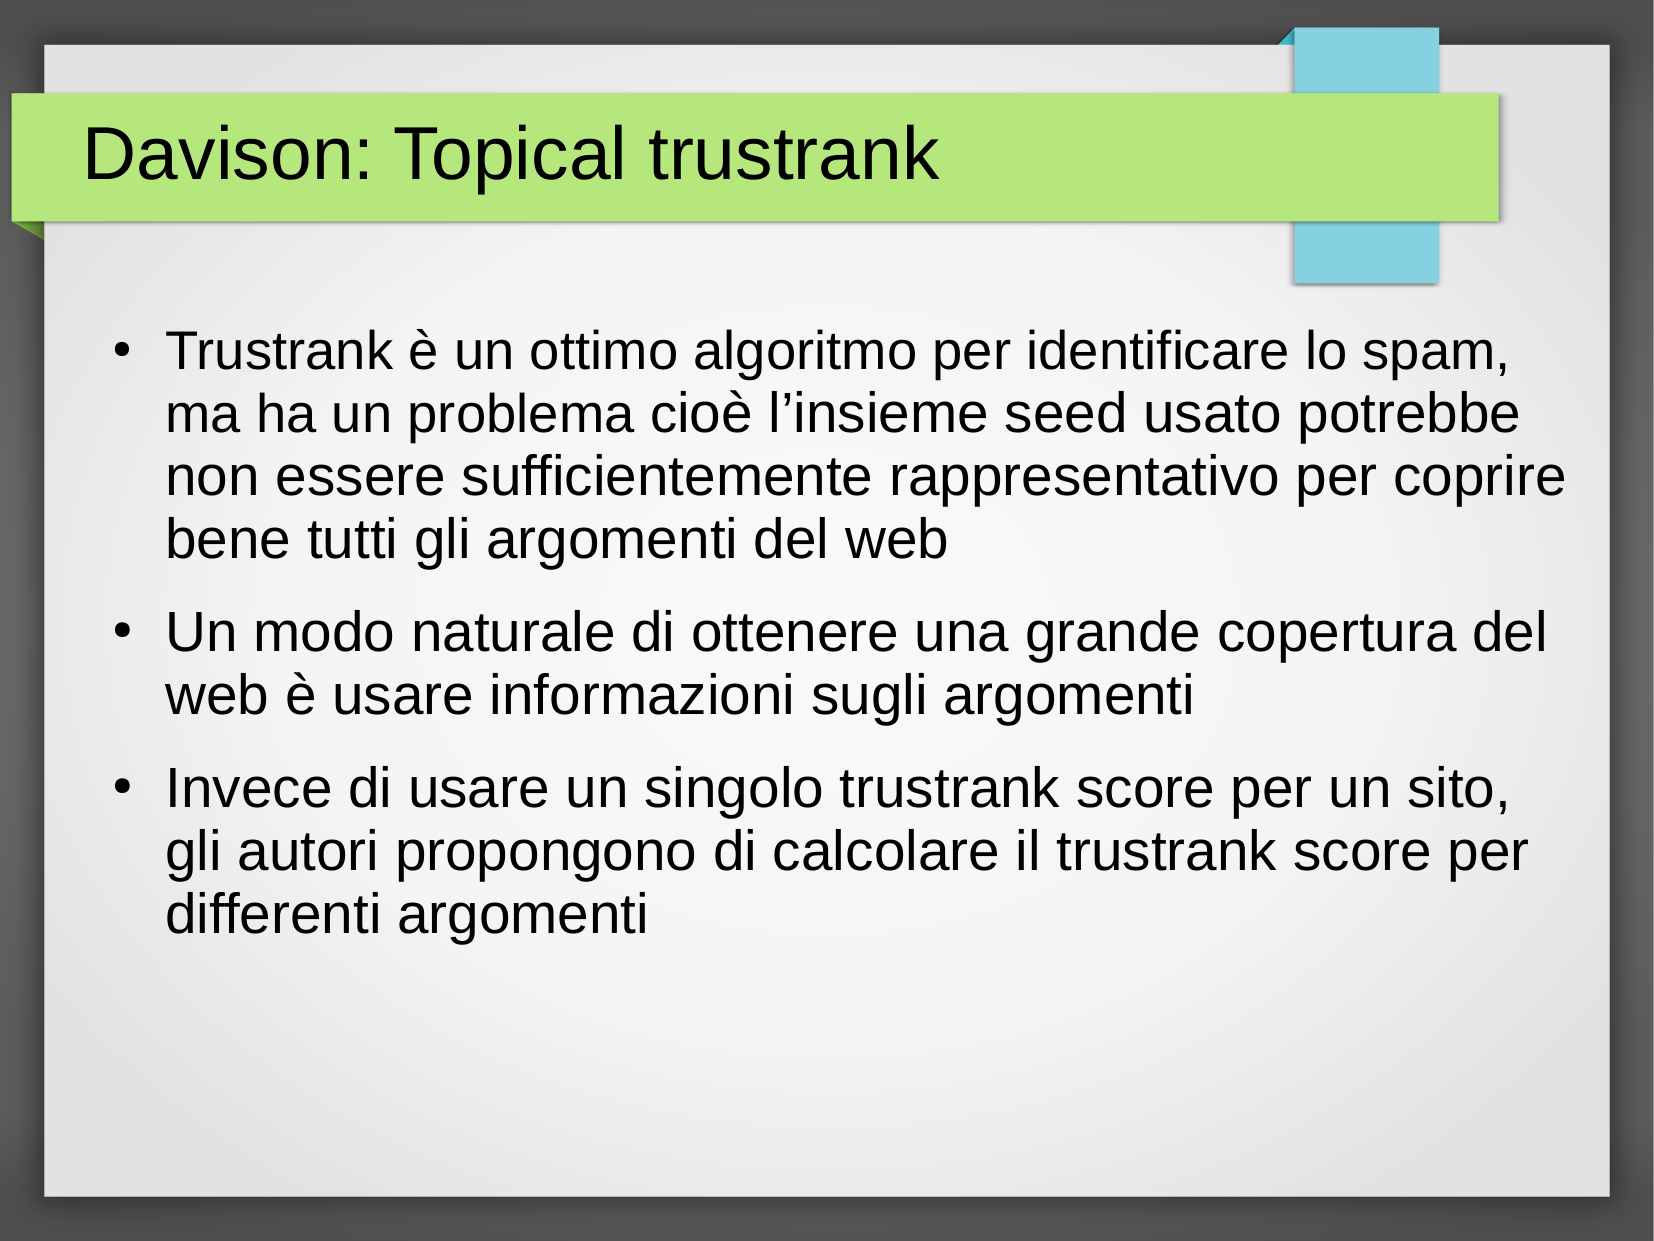

# Davison: Topical trustrank
Trustrank è un ottimo algoritmo per identificare lo spam, ma ha un problema cioè l’insieme seed usato potrebbe non essere sufficientemente rappresentativo per coprire bene tutti gli argomenti del web
Un modo naturale di ottenere una grande copertura del web è usare informazioni sugli argomenti
Invece di usare un singolo trustrank score per un sito, gli autori propongono di calcolare il trustrank score per differenti argomenti